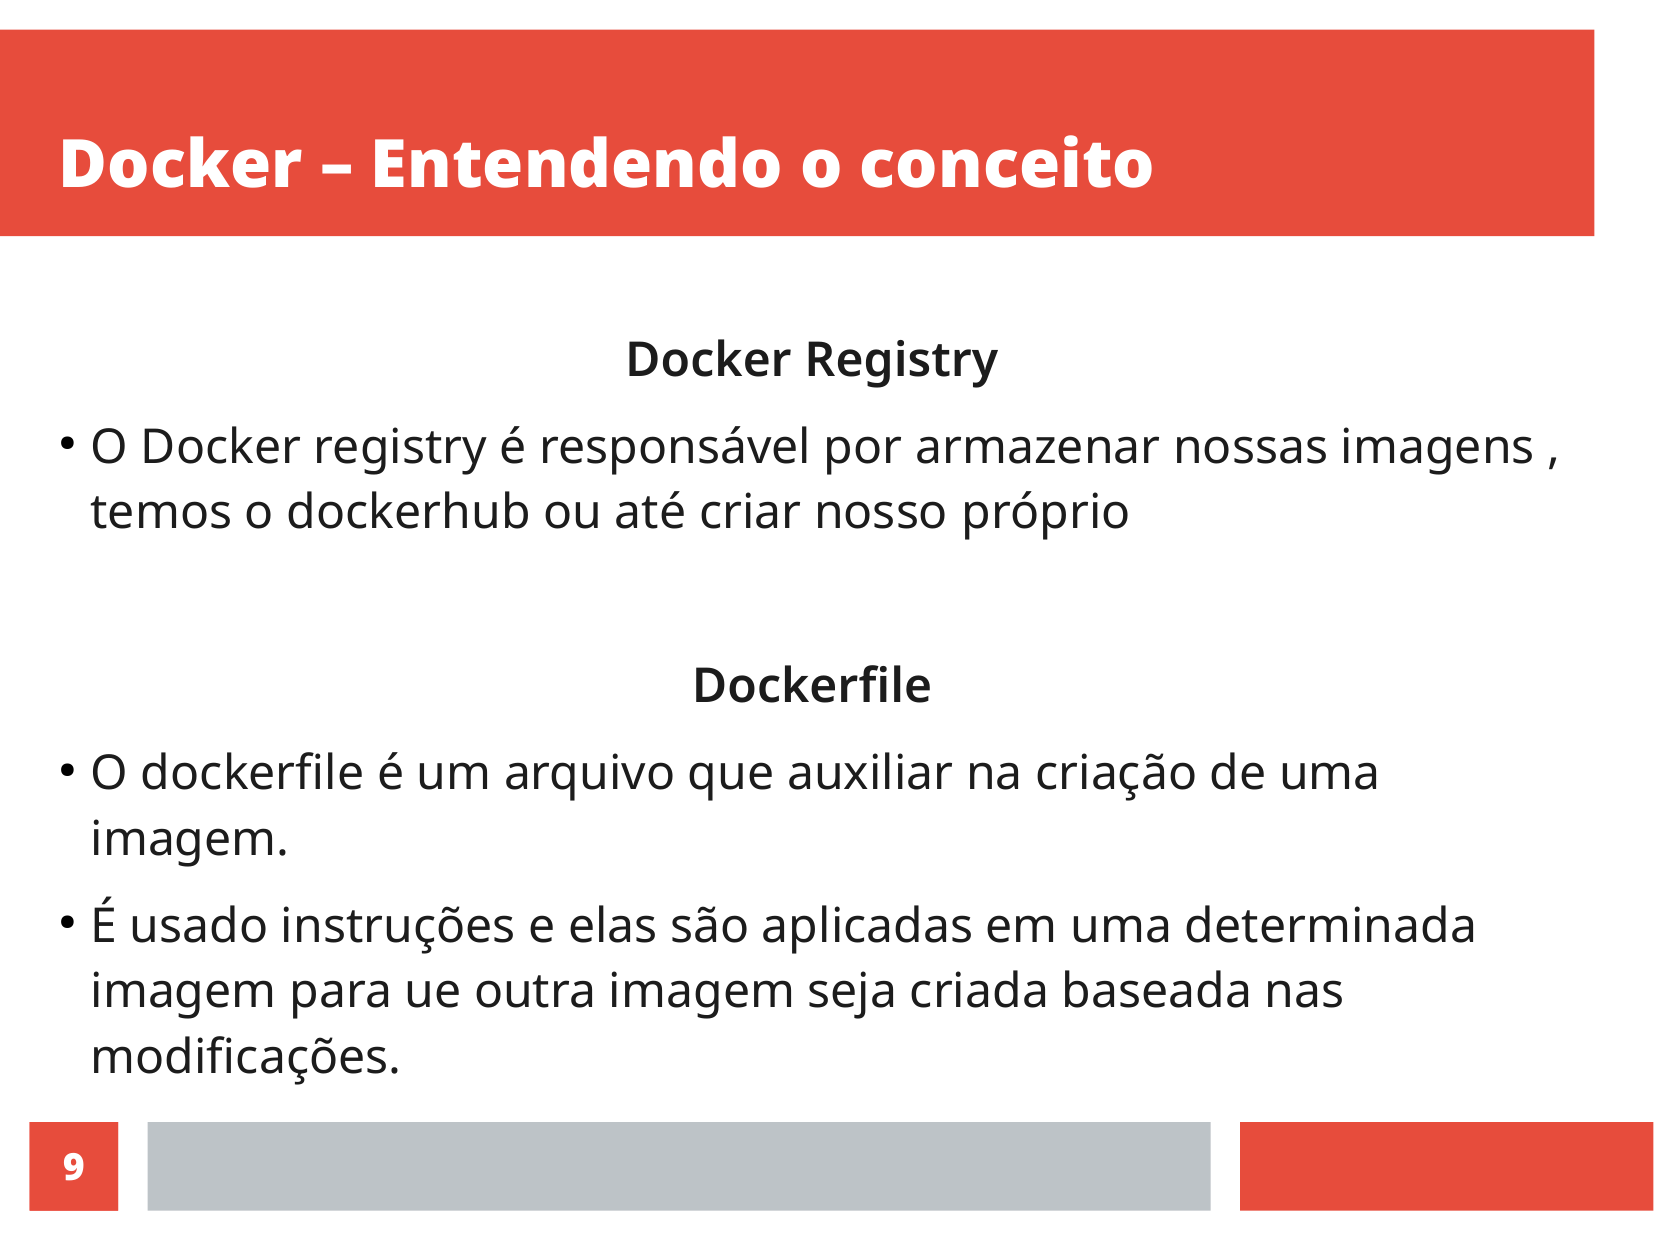

# Docker – Entendendo o conceito
Docker Registry​
O Docker registry é responsável por armazenar nossas imagens , temos o dockerhub ou até criar nosso próprio
Dockerfile
O dockerfile é um arquivo que auxiliar na criação de uma imagem.
É usado instruções e elas são aplicadas em uma determinada imagem para ue outra imagem seja criada baseada nas modificações.
9